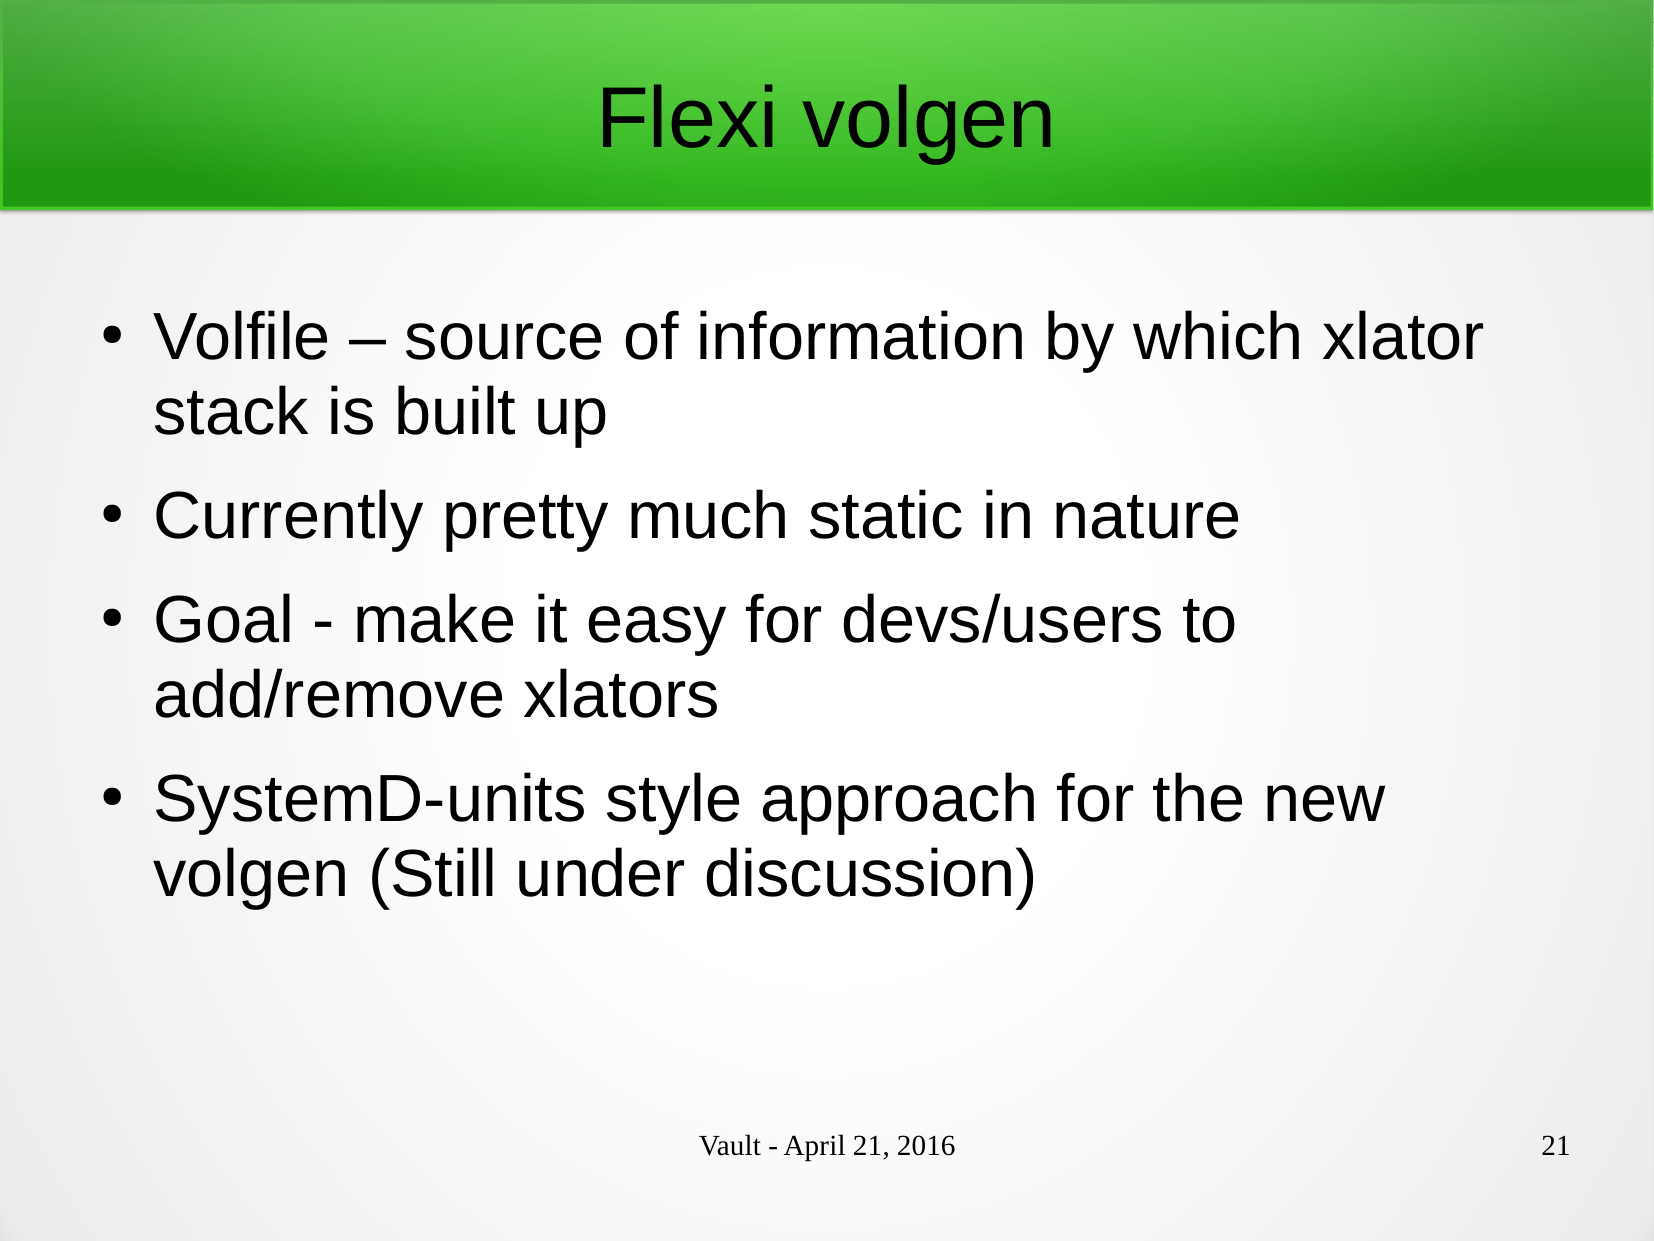

# Flexi volgen
Volfile – source of information by which xlator stack is built up
Currently pretty much static in nature
Goal - make it easy for devs/users to add/remove xlators
SystemD-units style approach for the new volgen (Still under discussion)
Vault - April 21, 2016
21